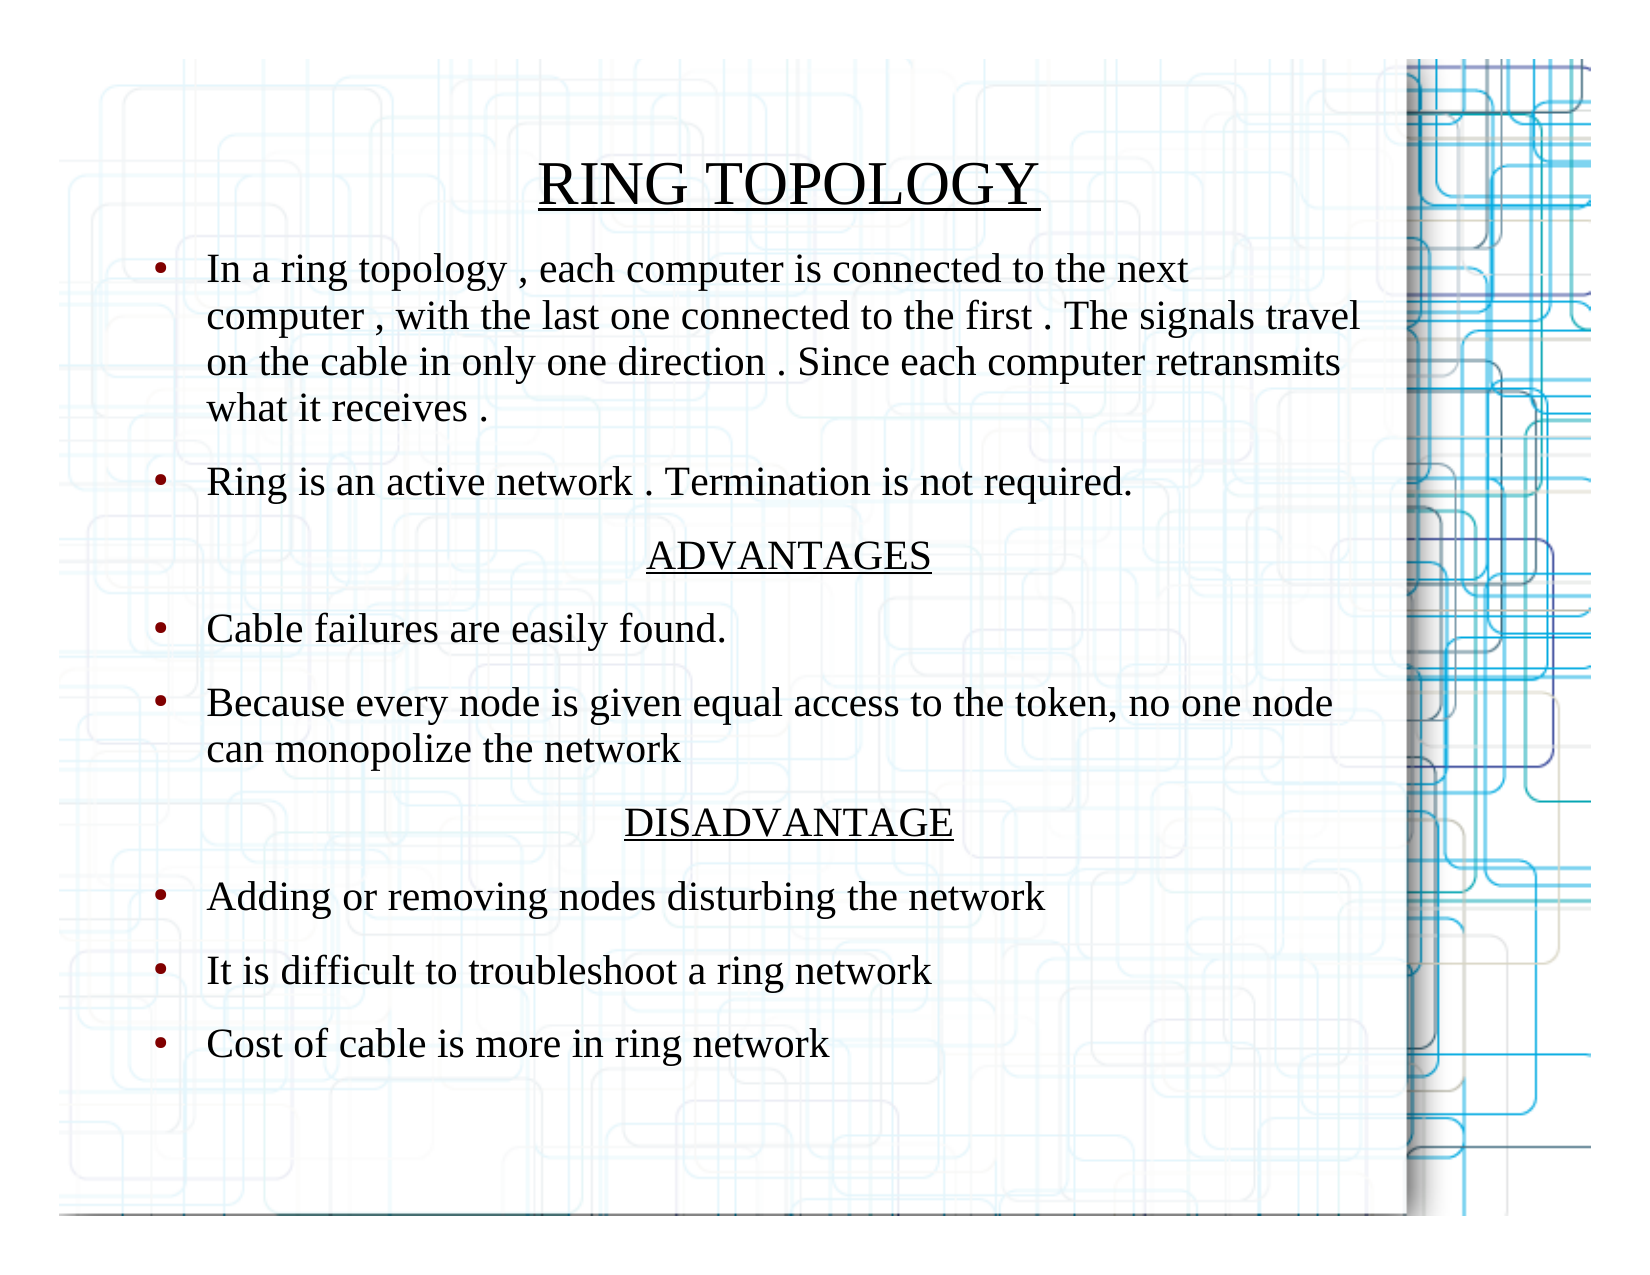

# RING TOPOLOGY
In a ring topology , each computer is connected to the next computer , with the last one connected to the first . The signals travel on the cable in only one direction . Since each computer retransmits what it receives .
Ring is an active network . Termination is not required.
ADVANTAGES
Cable failures are easily found.
Because every node is given equal access to the token, no one node can monopolize the network
DISADVANTAGE
Adding or removing nodes disturbing the network
It is difficult to troubleshoot a ring network
Cost of cable is more in ring network